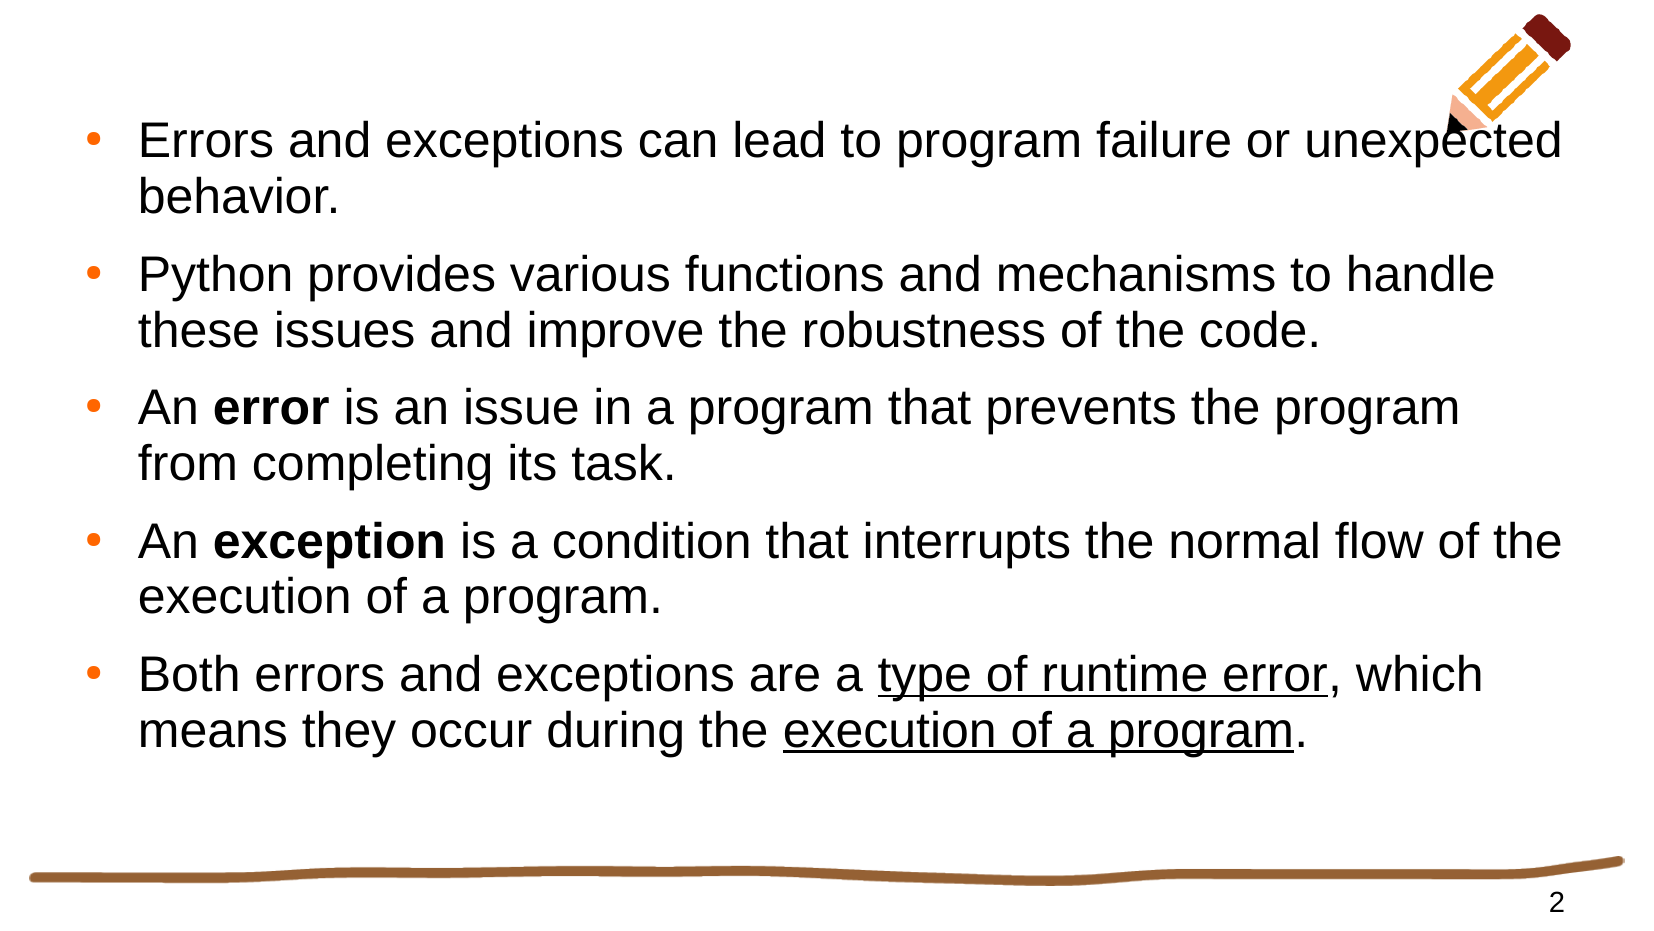

# Errors and exceptions can lead to program failure or unexpected behavior.
Python provides various functions and mechanisms to handle these issues and improve the robustness of the code.
An error is an issue in a program that prevents the program from completing its task.
An exception is a condition that interrupts the normal flow of the execution of a program.
Both errors and exceptions are a type of runtime error, which means they occur during the execution of a program.
2